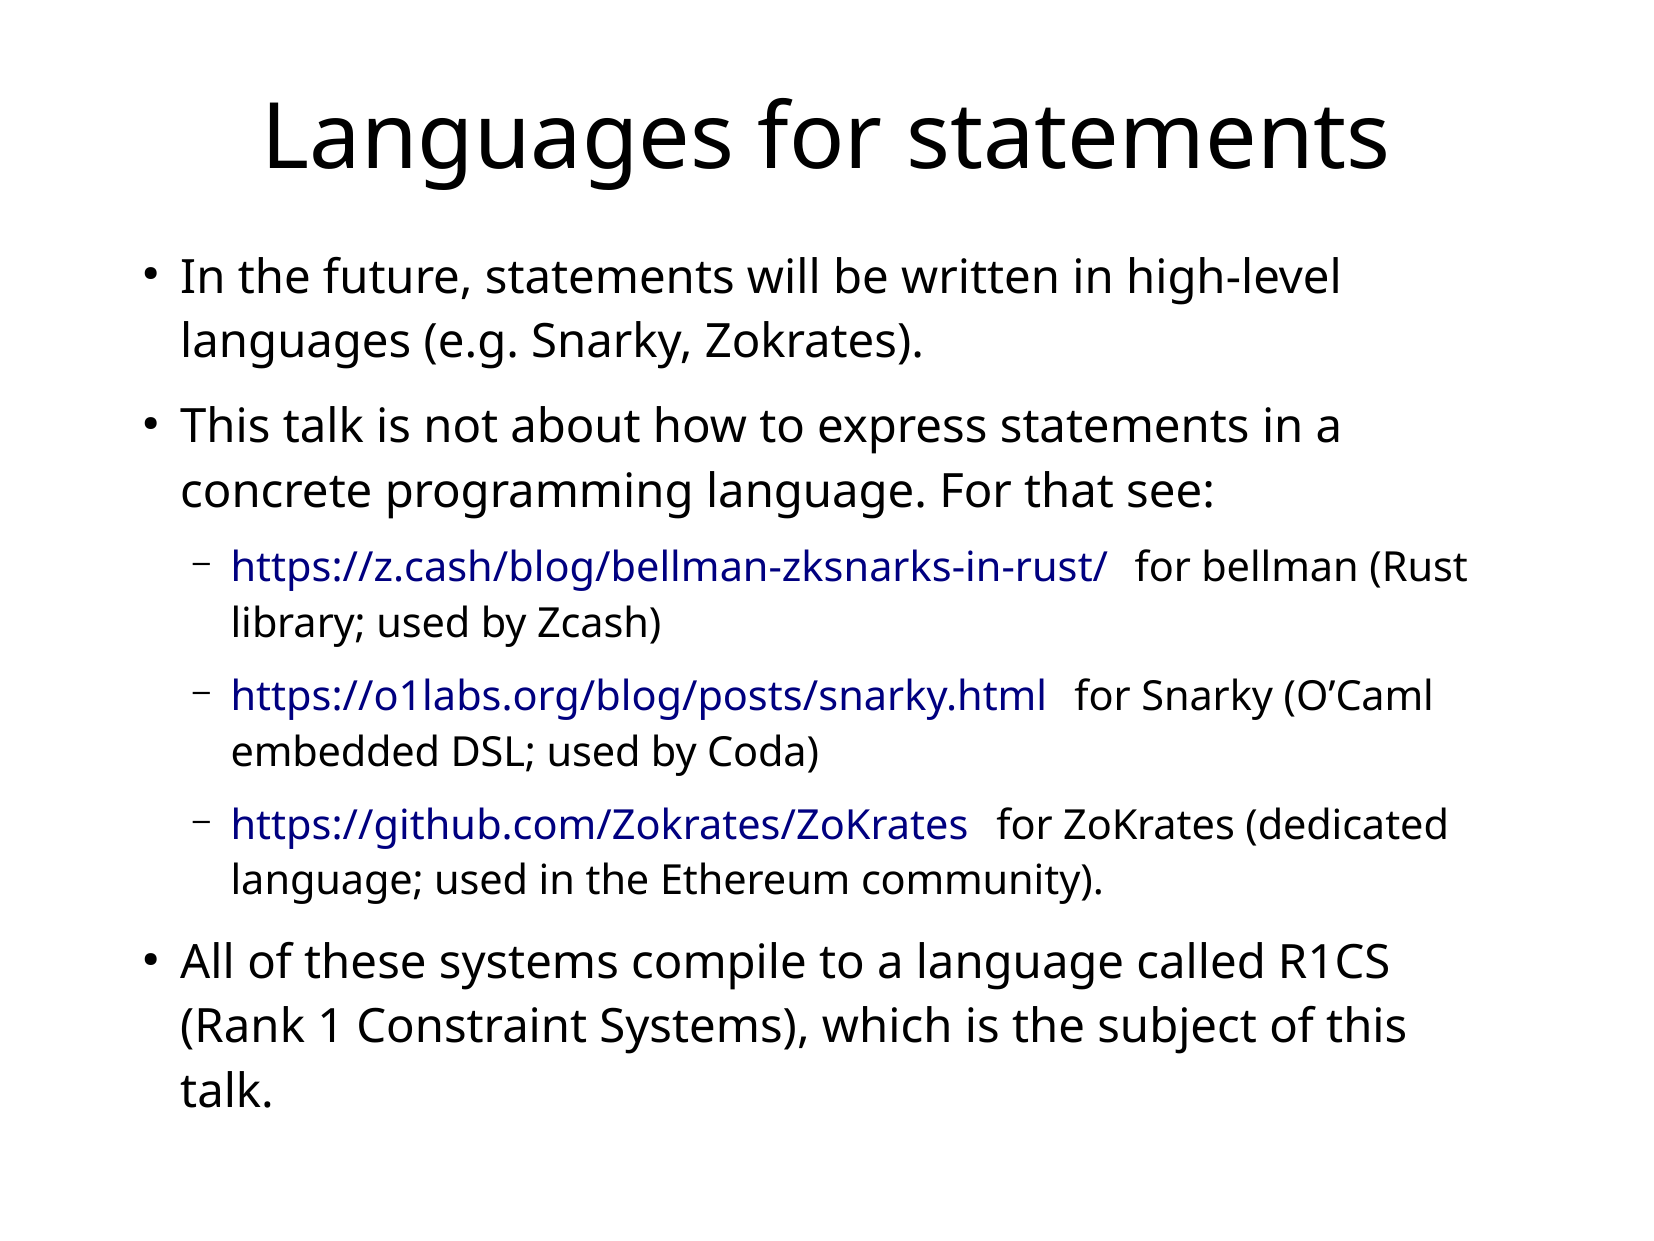

# Languages for statements
In the future, statements will be written in high-level languages (e.g. Snarky, Zokrates).
This talk is not about how to express statements in a concrete programming language. For that see:
https://z.cash/blog/bellman-zksnarks-in-rust/ for bellman (Rust library; used by Zcash)
https://o1labs.org/blog/posts/snarky.html for Snarky (O’Caml embedded DSL; used by Coda)
https://github.com/Zokrates/ZoKrates for ZoKrates (dedicated language; used in the Ethereum community).
All of these systems compile to a language called R1CS (Rank 1 Constraint Systems), which is the subject of this talk.